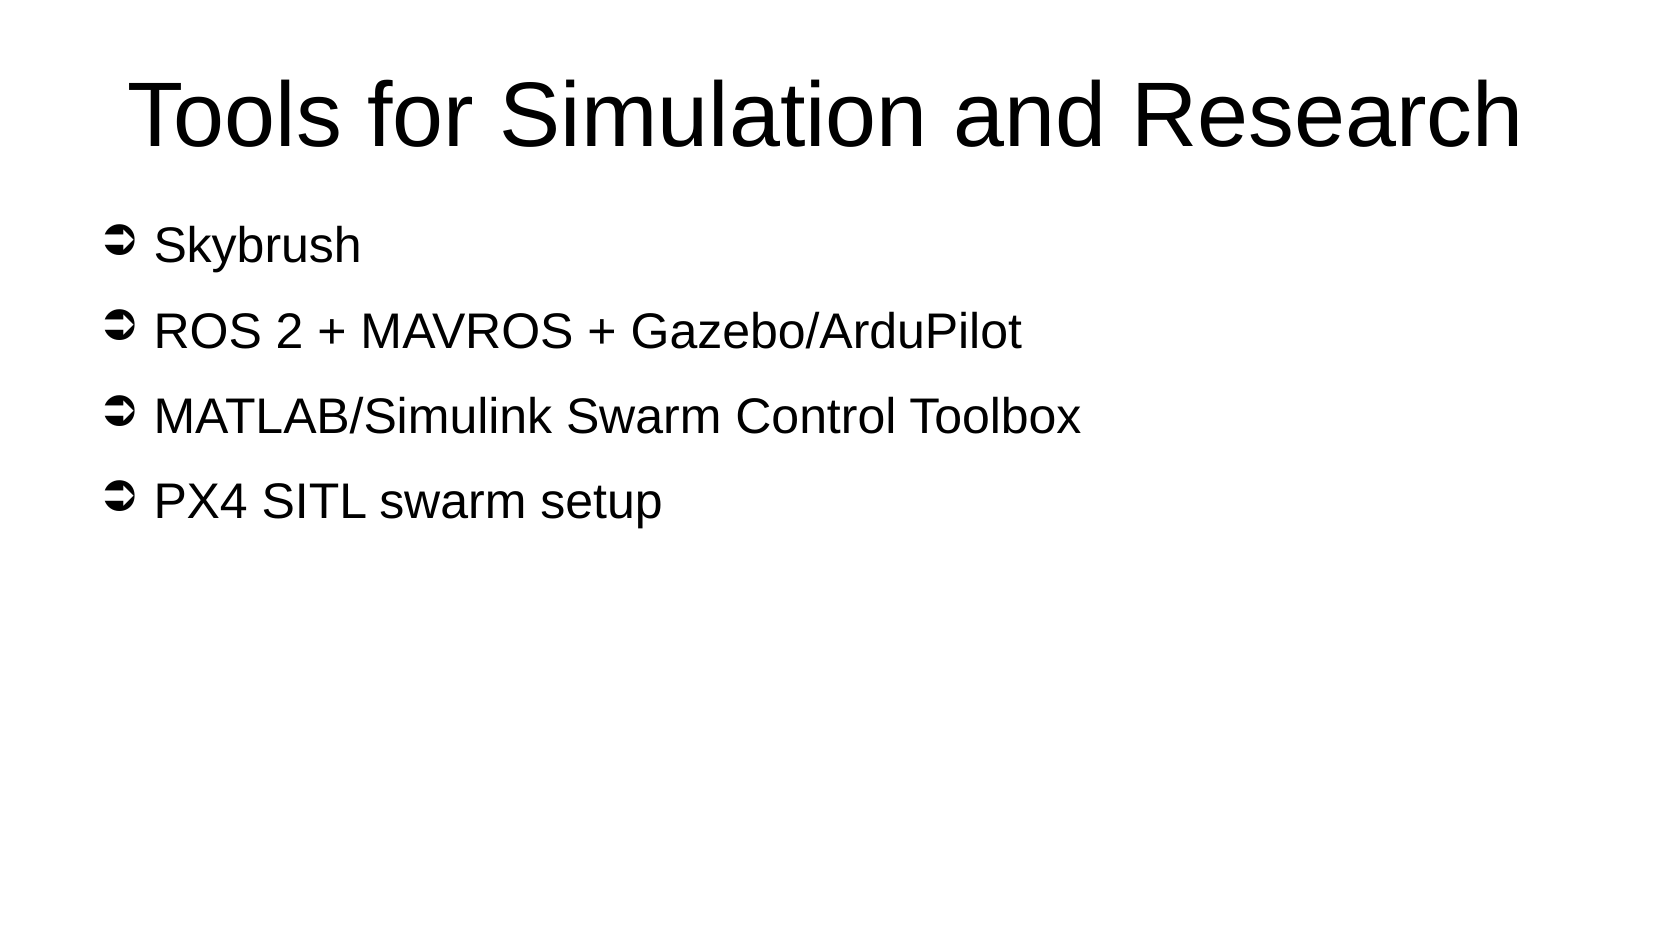

# Tools for Simulation and Research
Skybrush
ROS 2 + MAVROS + Gazebo/ArduPilot
MATLAB/Simulink Swarm Control Toolbox
PX4 SITL swarm setup